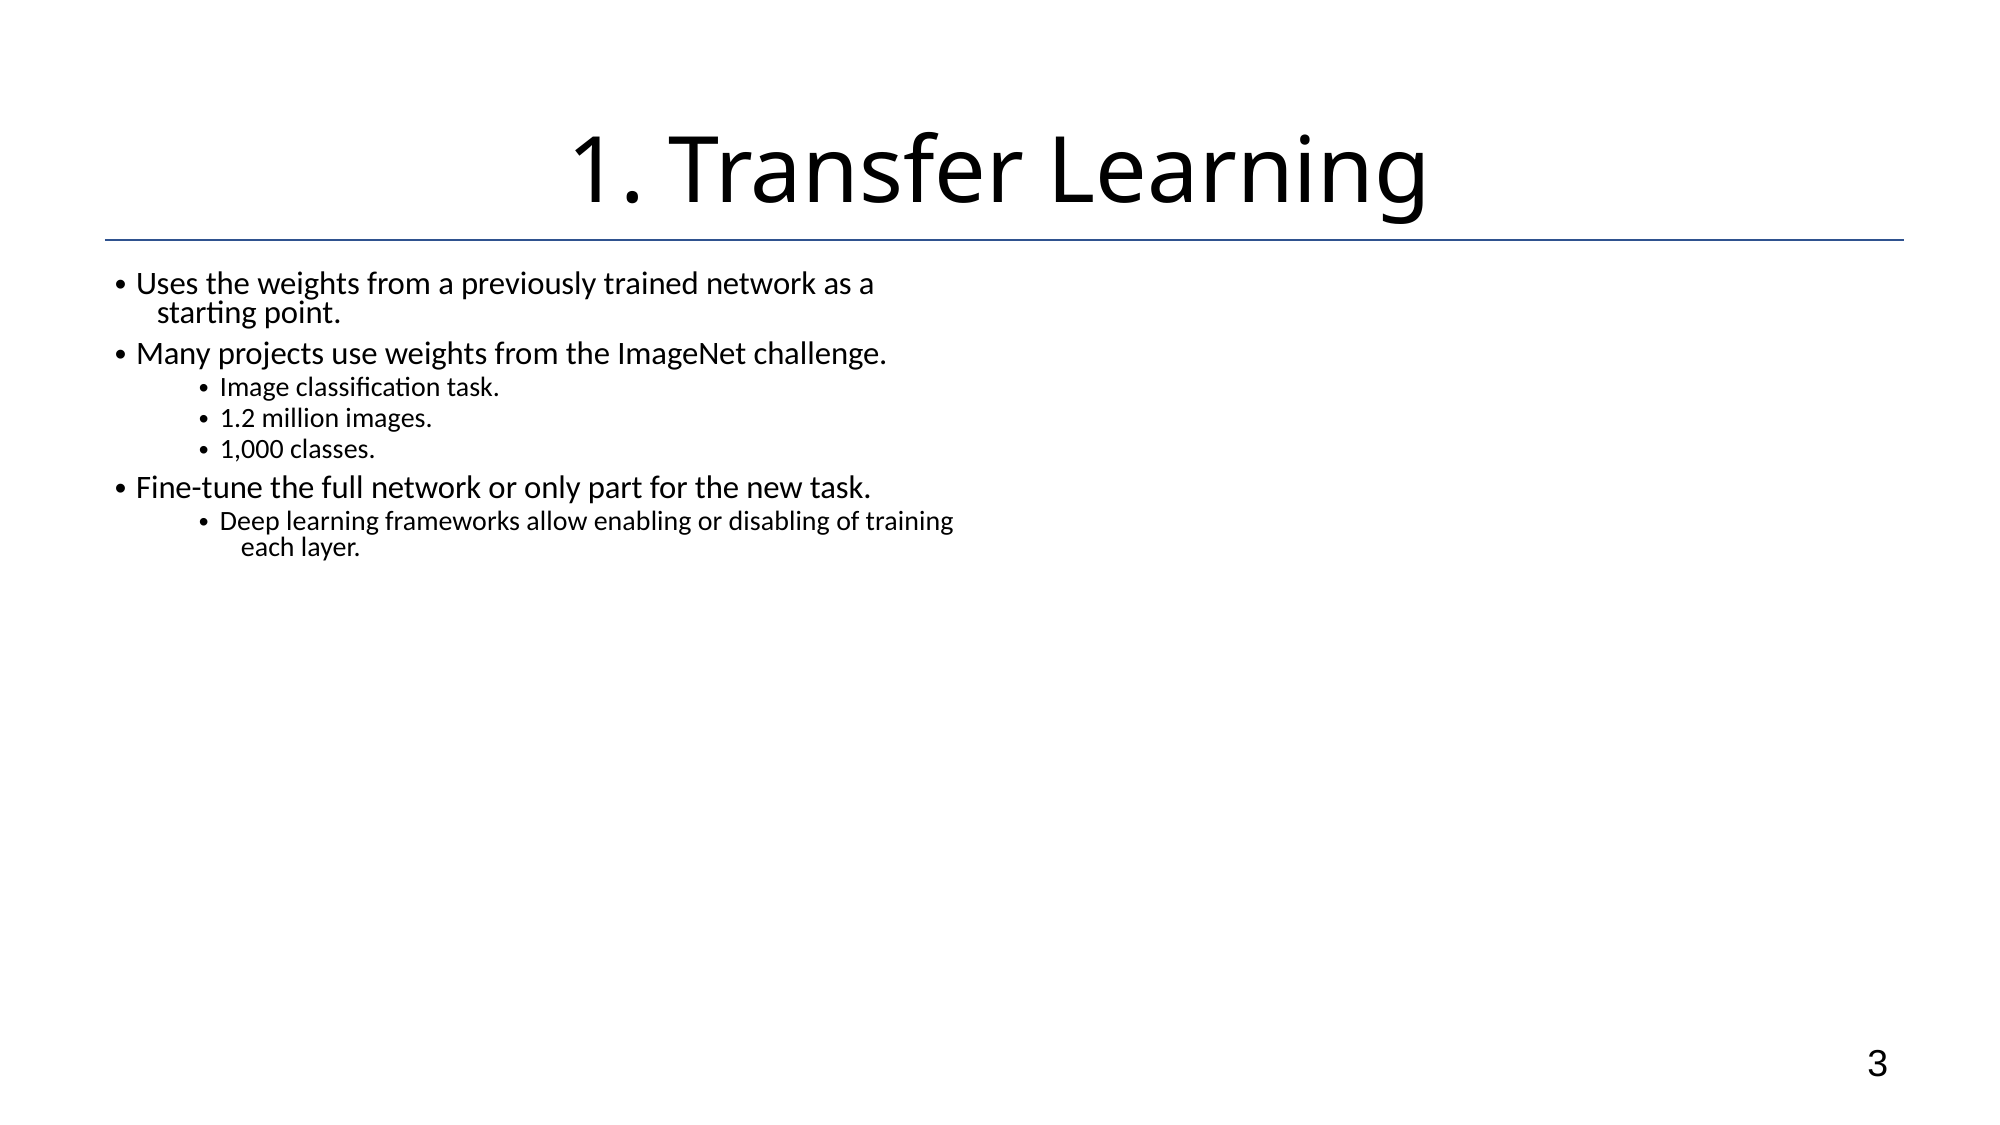

# 1. Transfer Learning
Uses the weights from a previously trained network as a starting point.
Many projects use weights from the ImageNet challenge.
Image classification task.
1.2 million images.
1,000 classes.
Fine-tune the full network or only part for the new task.
Deep learning frameworks allow enabling or disabling of training each layer.